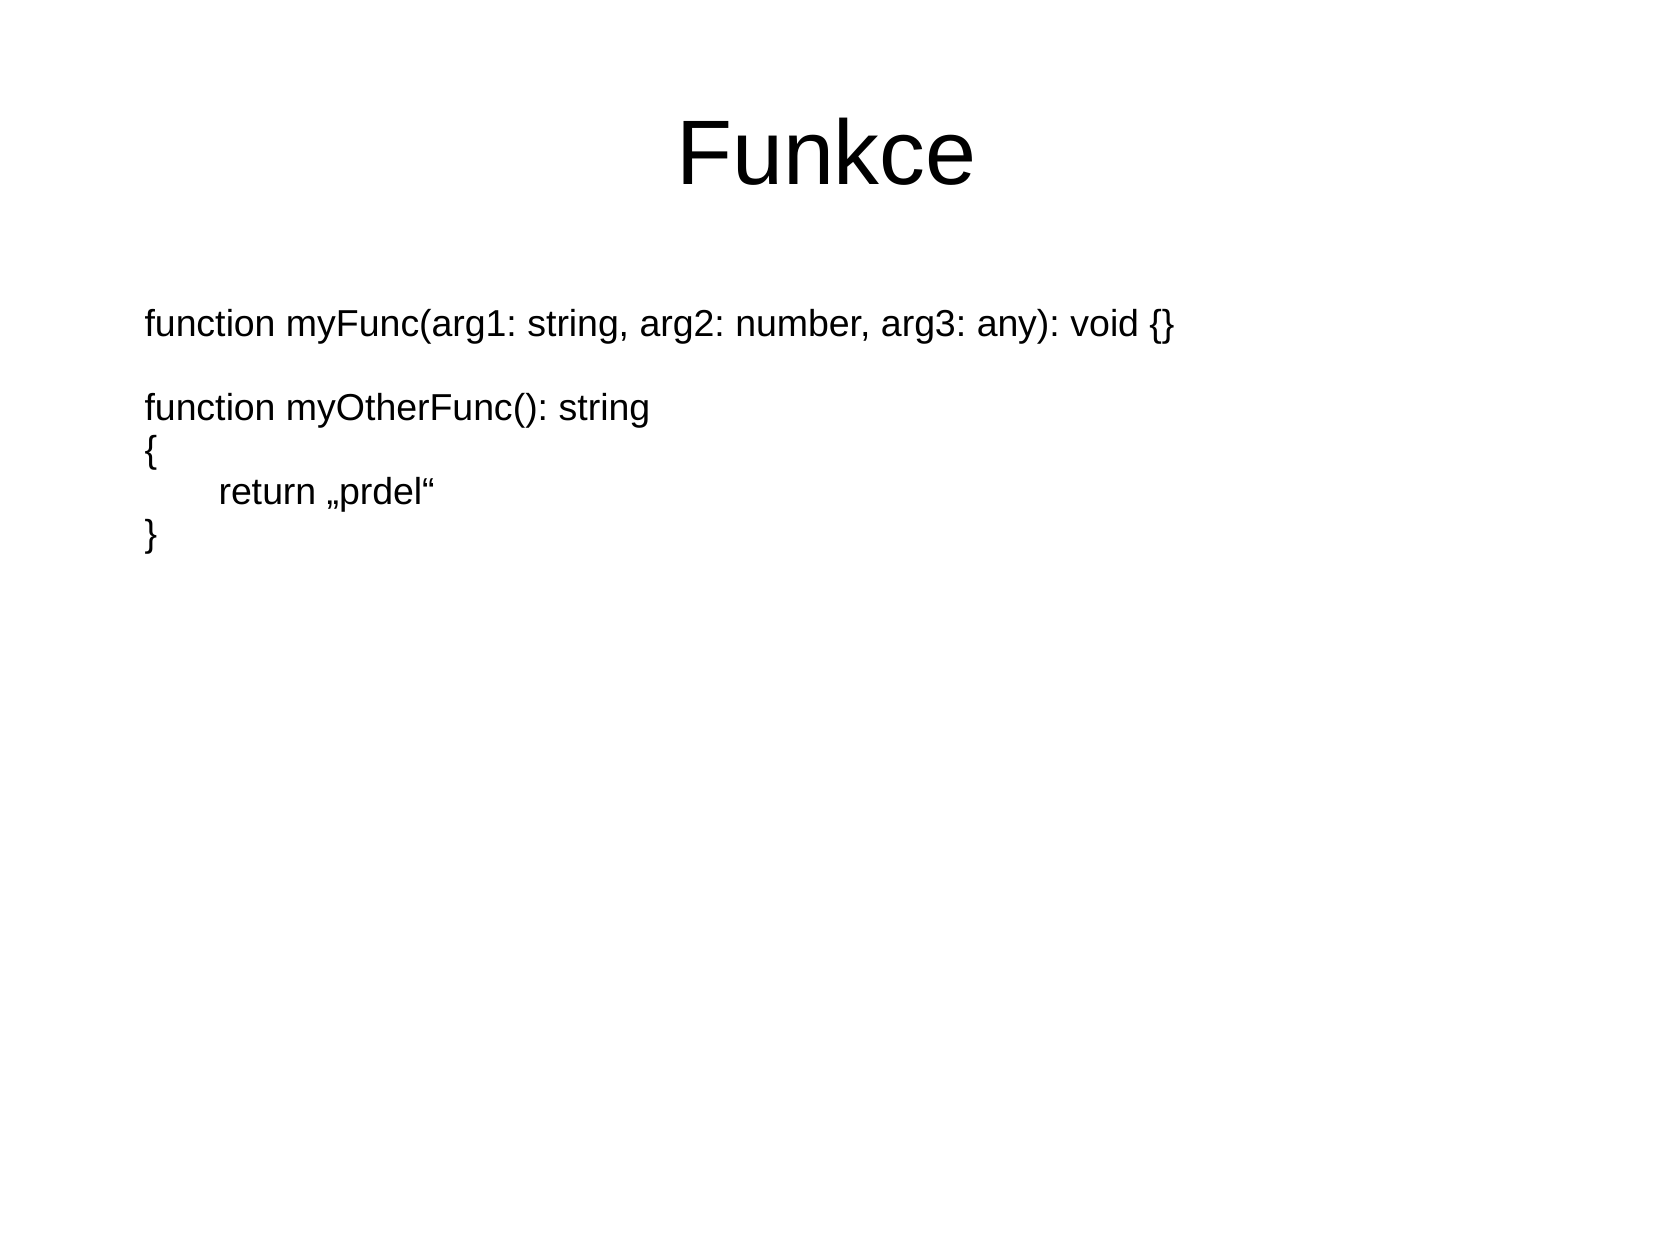

# Funkce
function myFunc(arg1: string, arg2: number, arg3: any): void {}
function myOtherFunc(): string
{
	return „prdel“
}